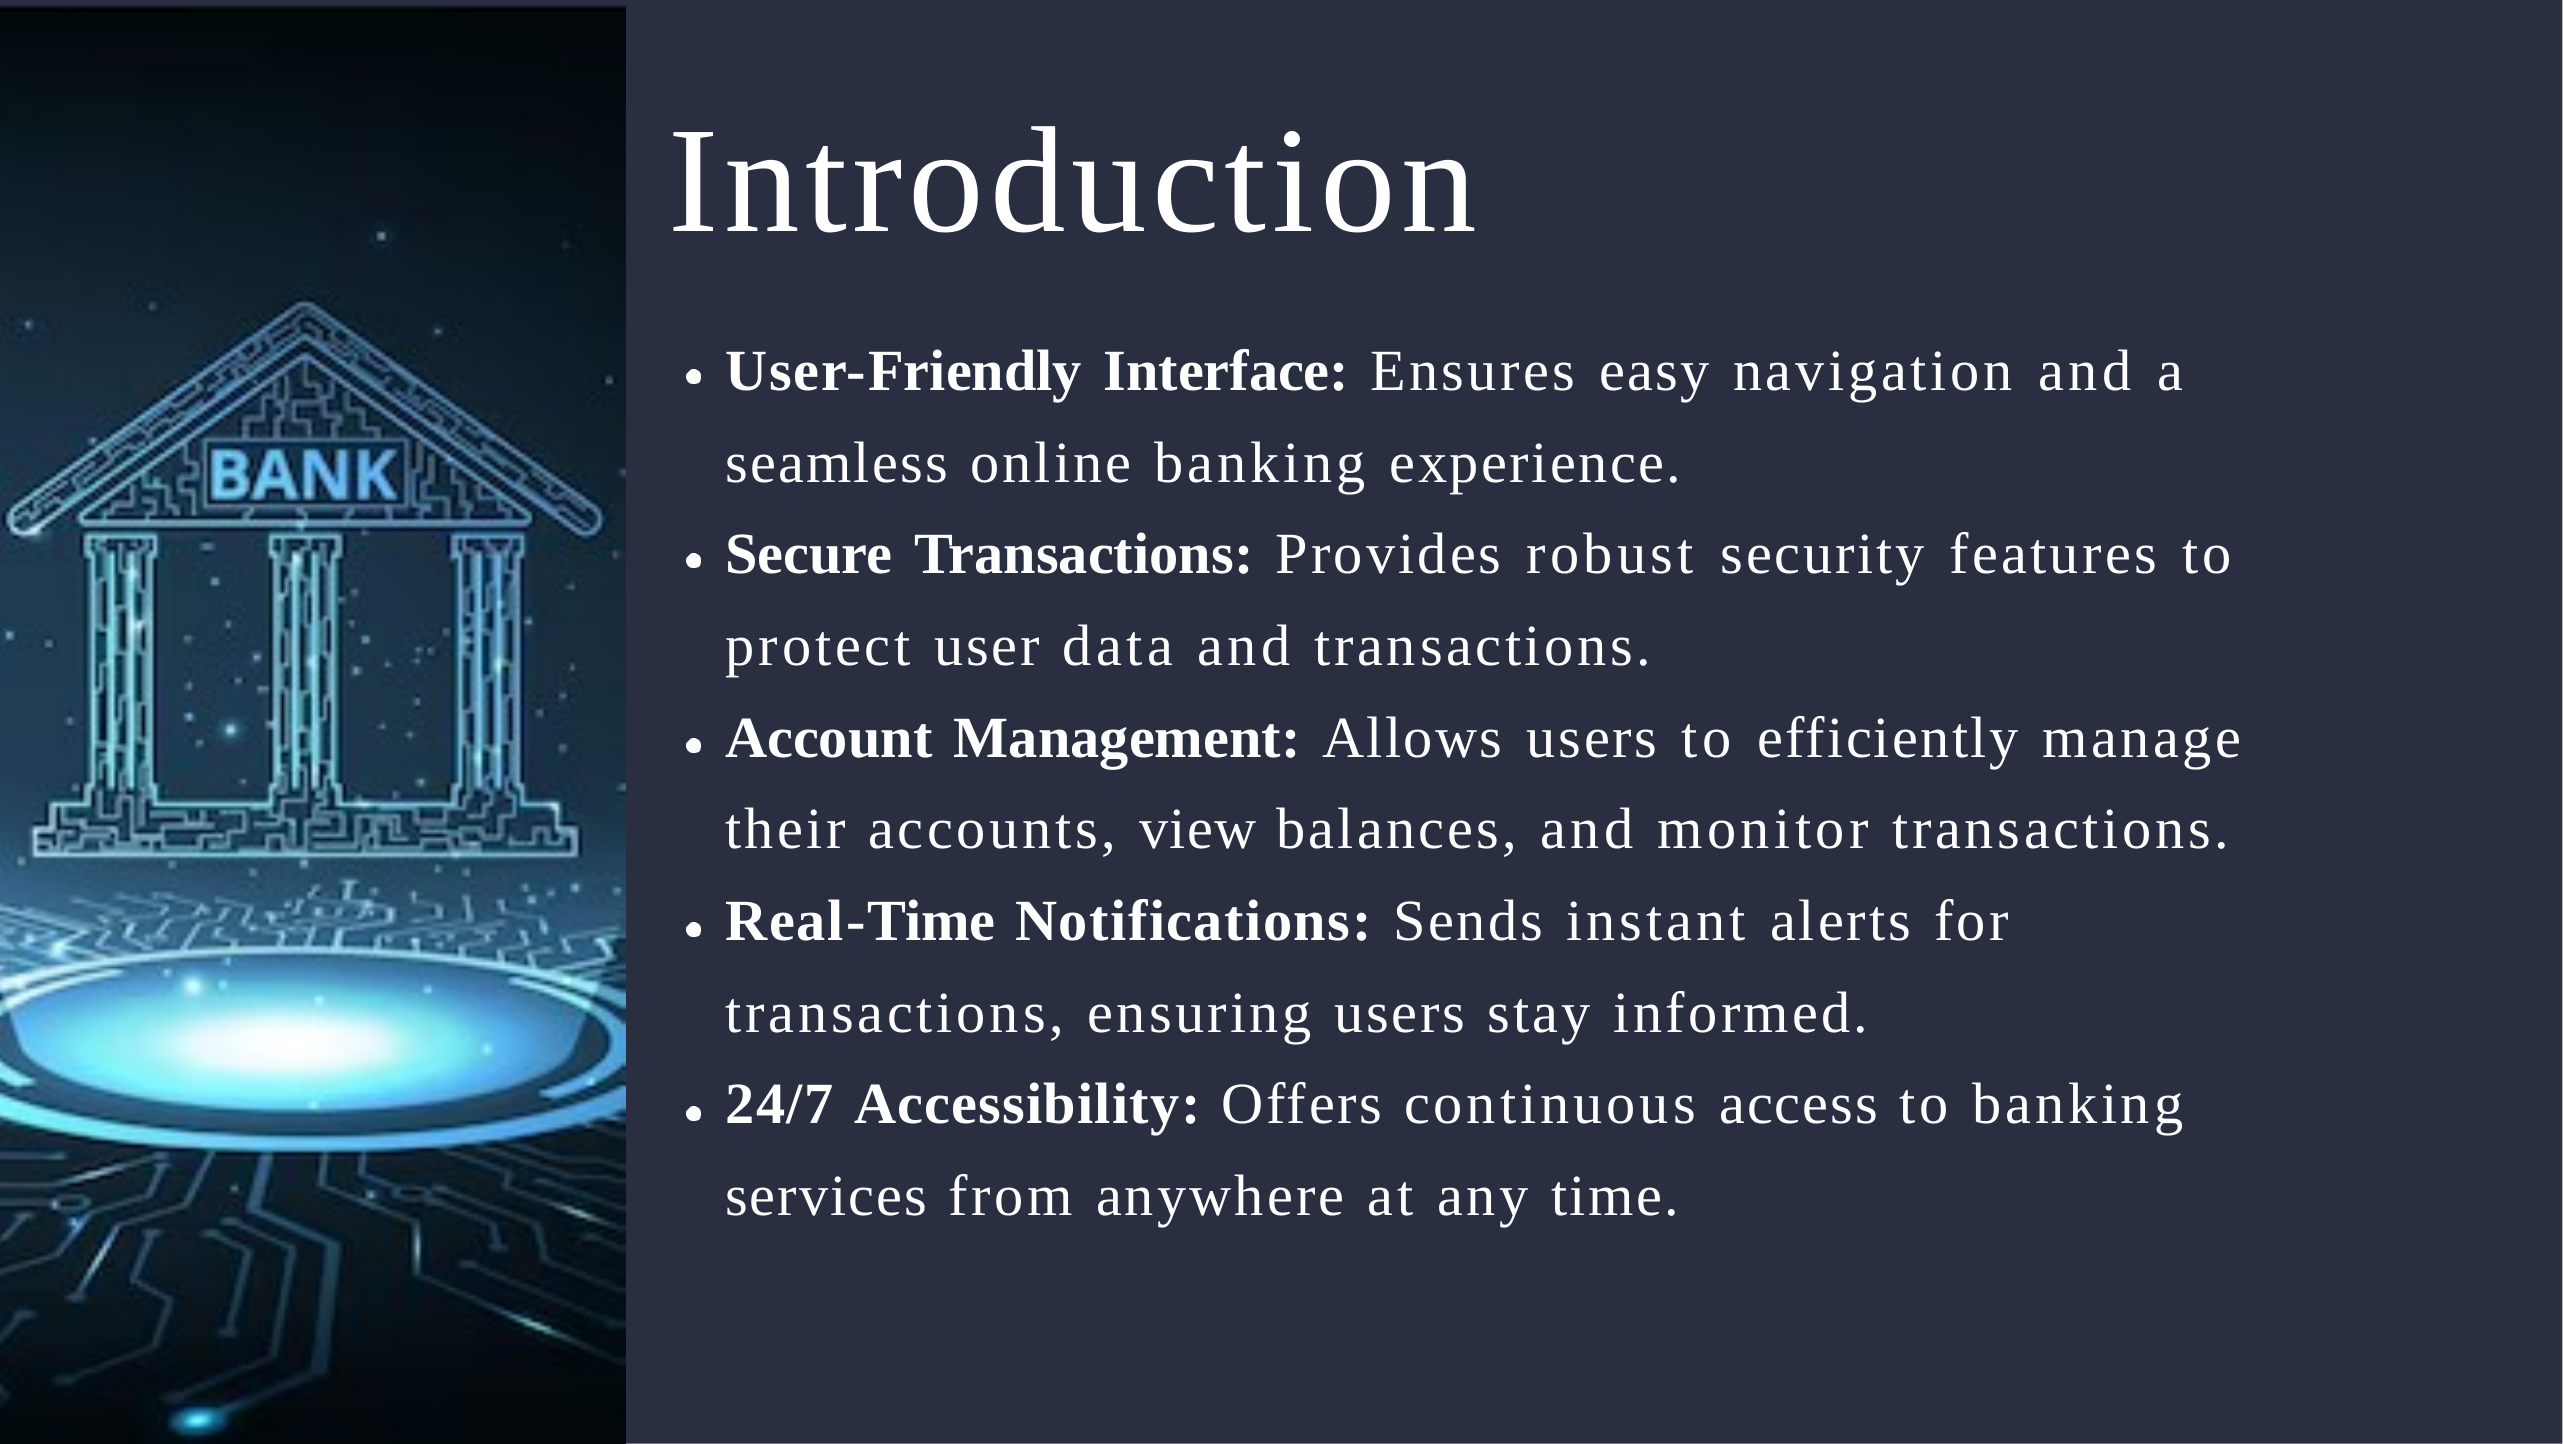

Introduction
# User-Friendly Interface: Ensures easy navigation and a seamless online banking experience.
Secure Transactions: Provides robust security features to protect user data and transactions.
Account Management: Allows users to efficiently manage their accounts, view balances, and monitor transactions. Real-Time Notifications: Sends instant alerts for transactions, ensuring users stay informed.
24/7 Accessibility: Offers continuous access to banking services from anywhere at any time.